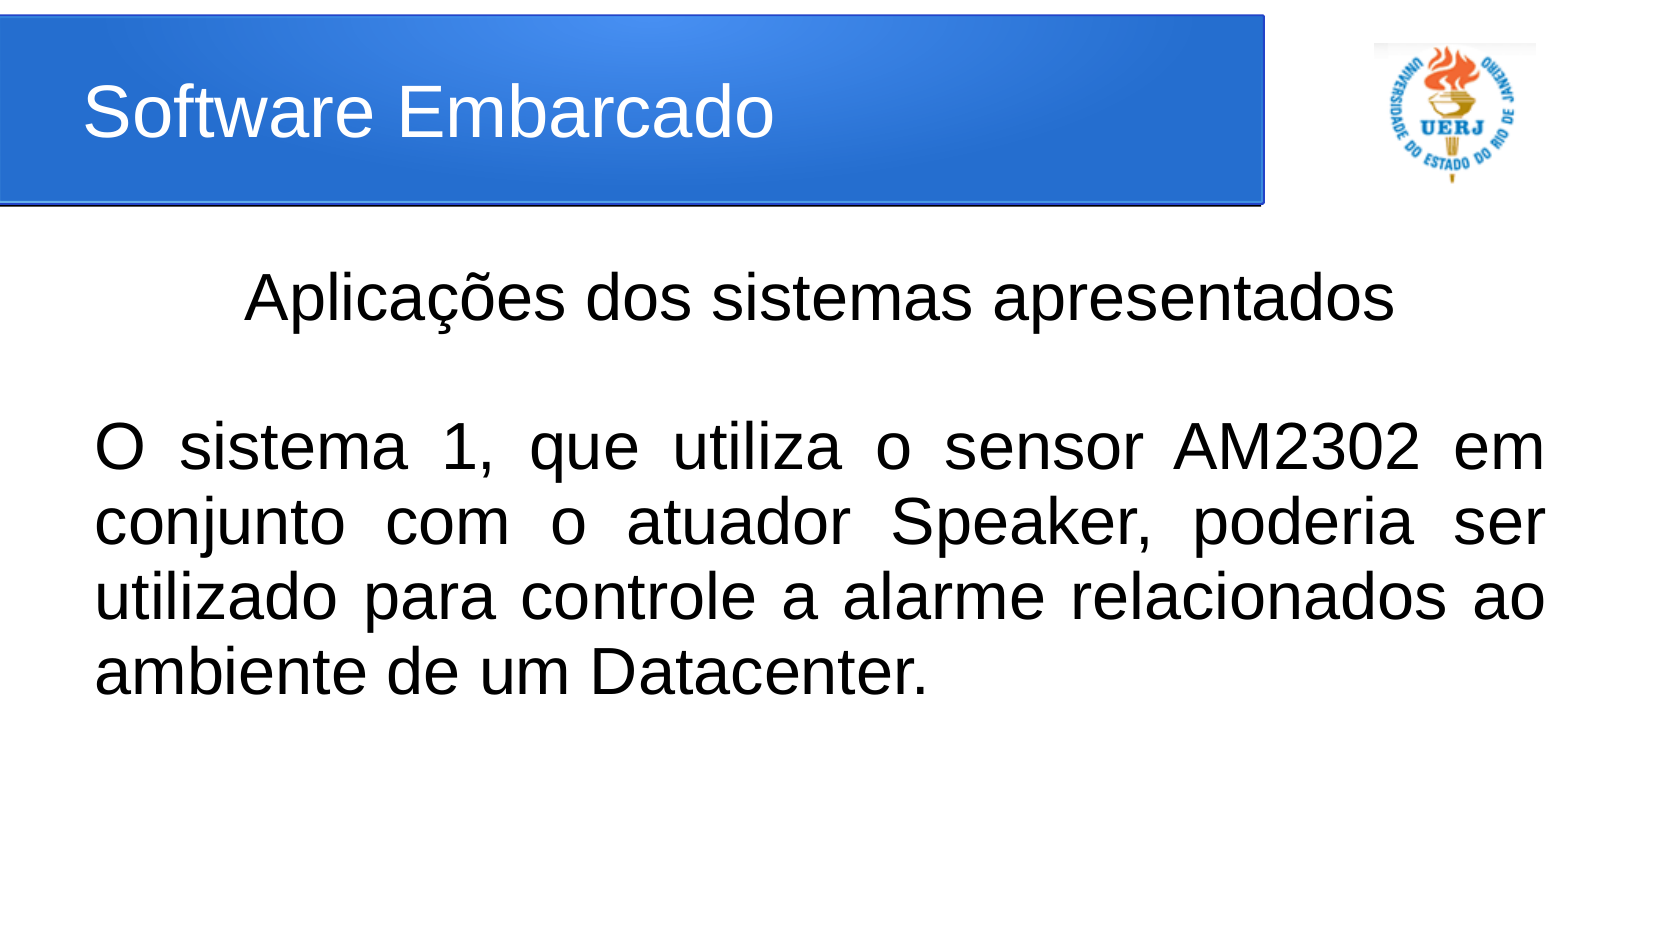

# Software Embarcado
Aplicações dos sistemas apresentados
O sistema 1, que utiliza o sensor AM2302 em conjunto com o atuador Speaker, poderia ser utilizado para controle a alarme relacionados ao ambiente de um Datacenter.